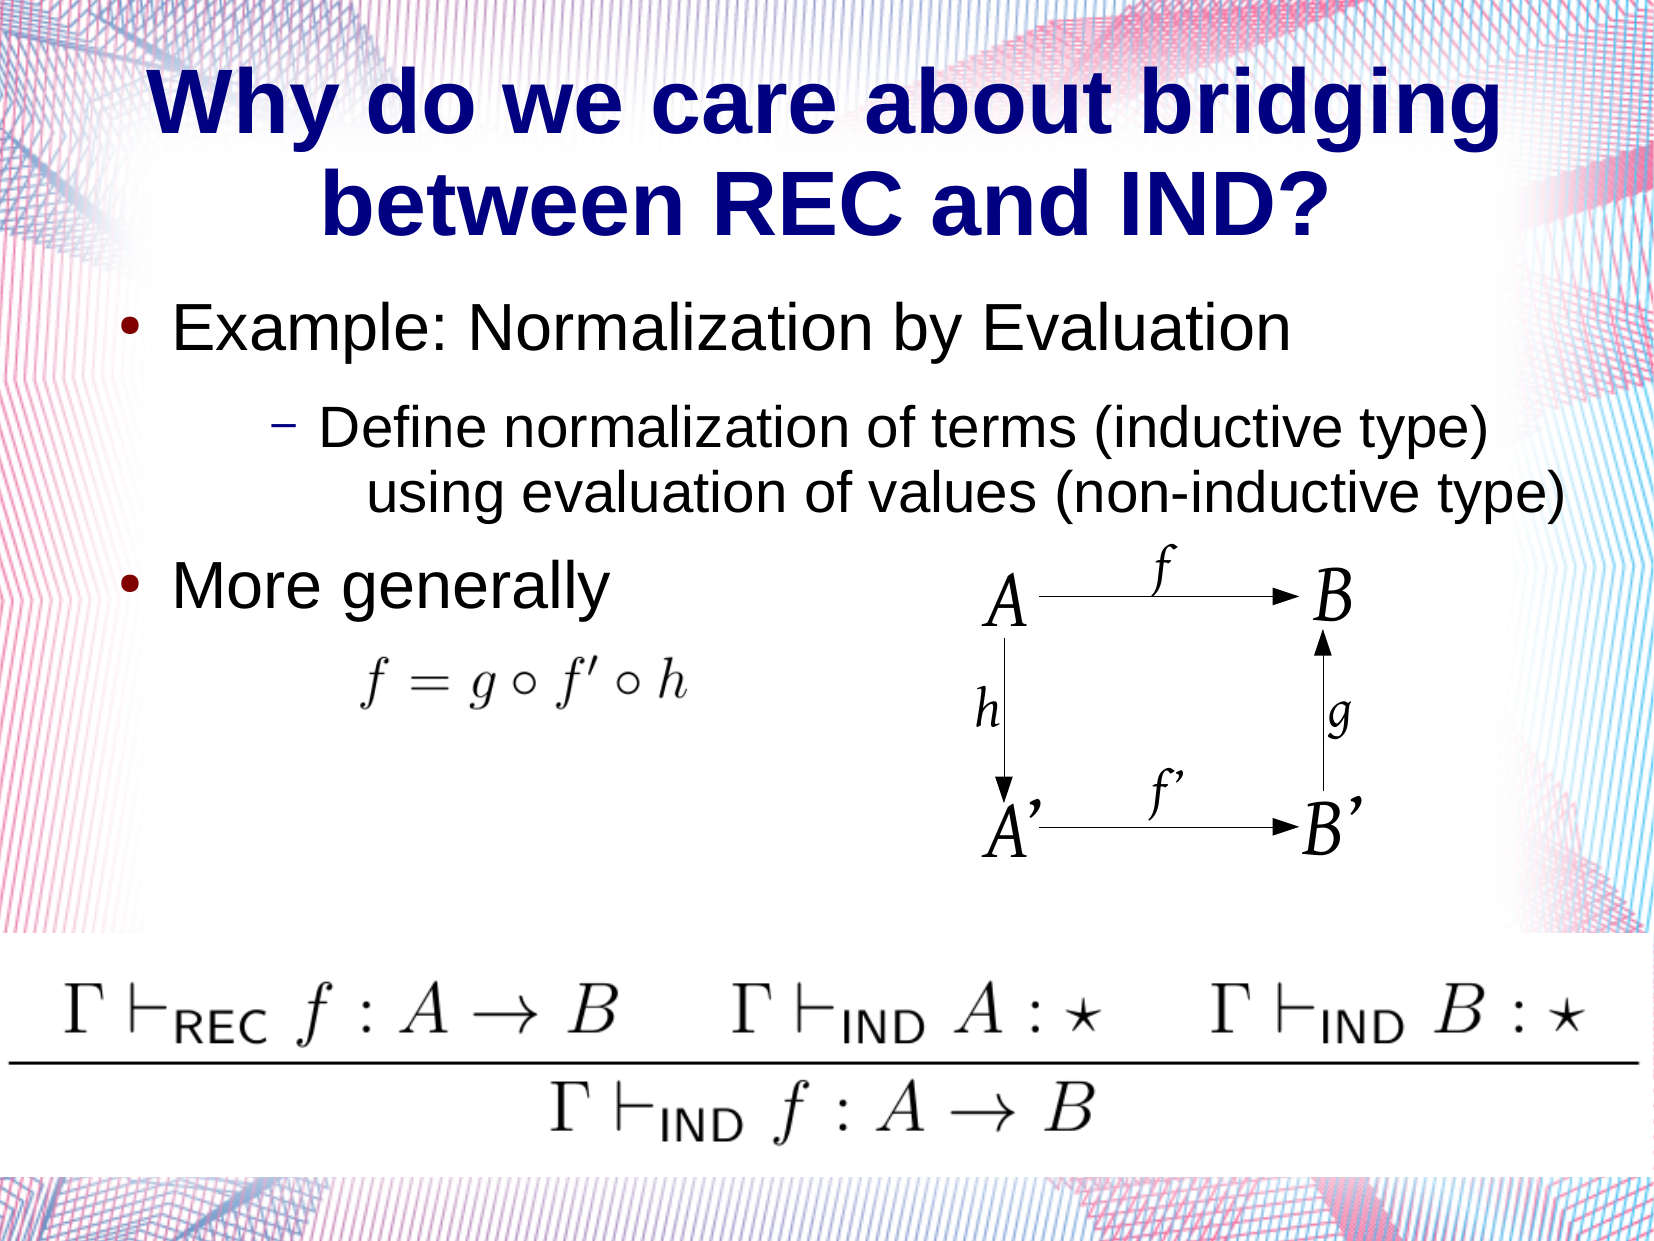

# Why do we care about bridging between REC and IND?
Example: Normalization by Evaluation
Define normalization of terms (inductive type) using evaluation of values (non-inductive type)
More generally
f
B
A
h
g
f’
B’
A’
12